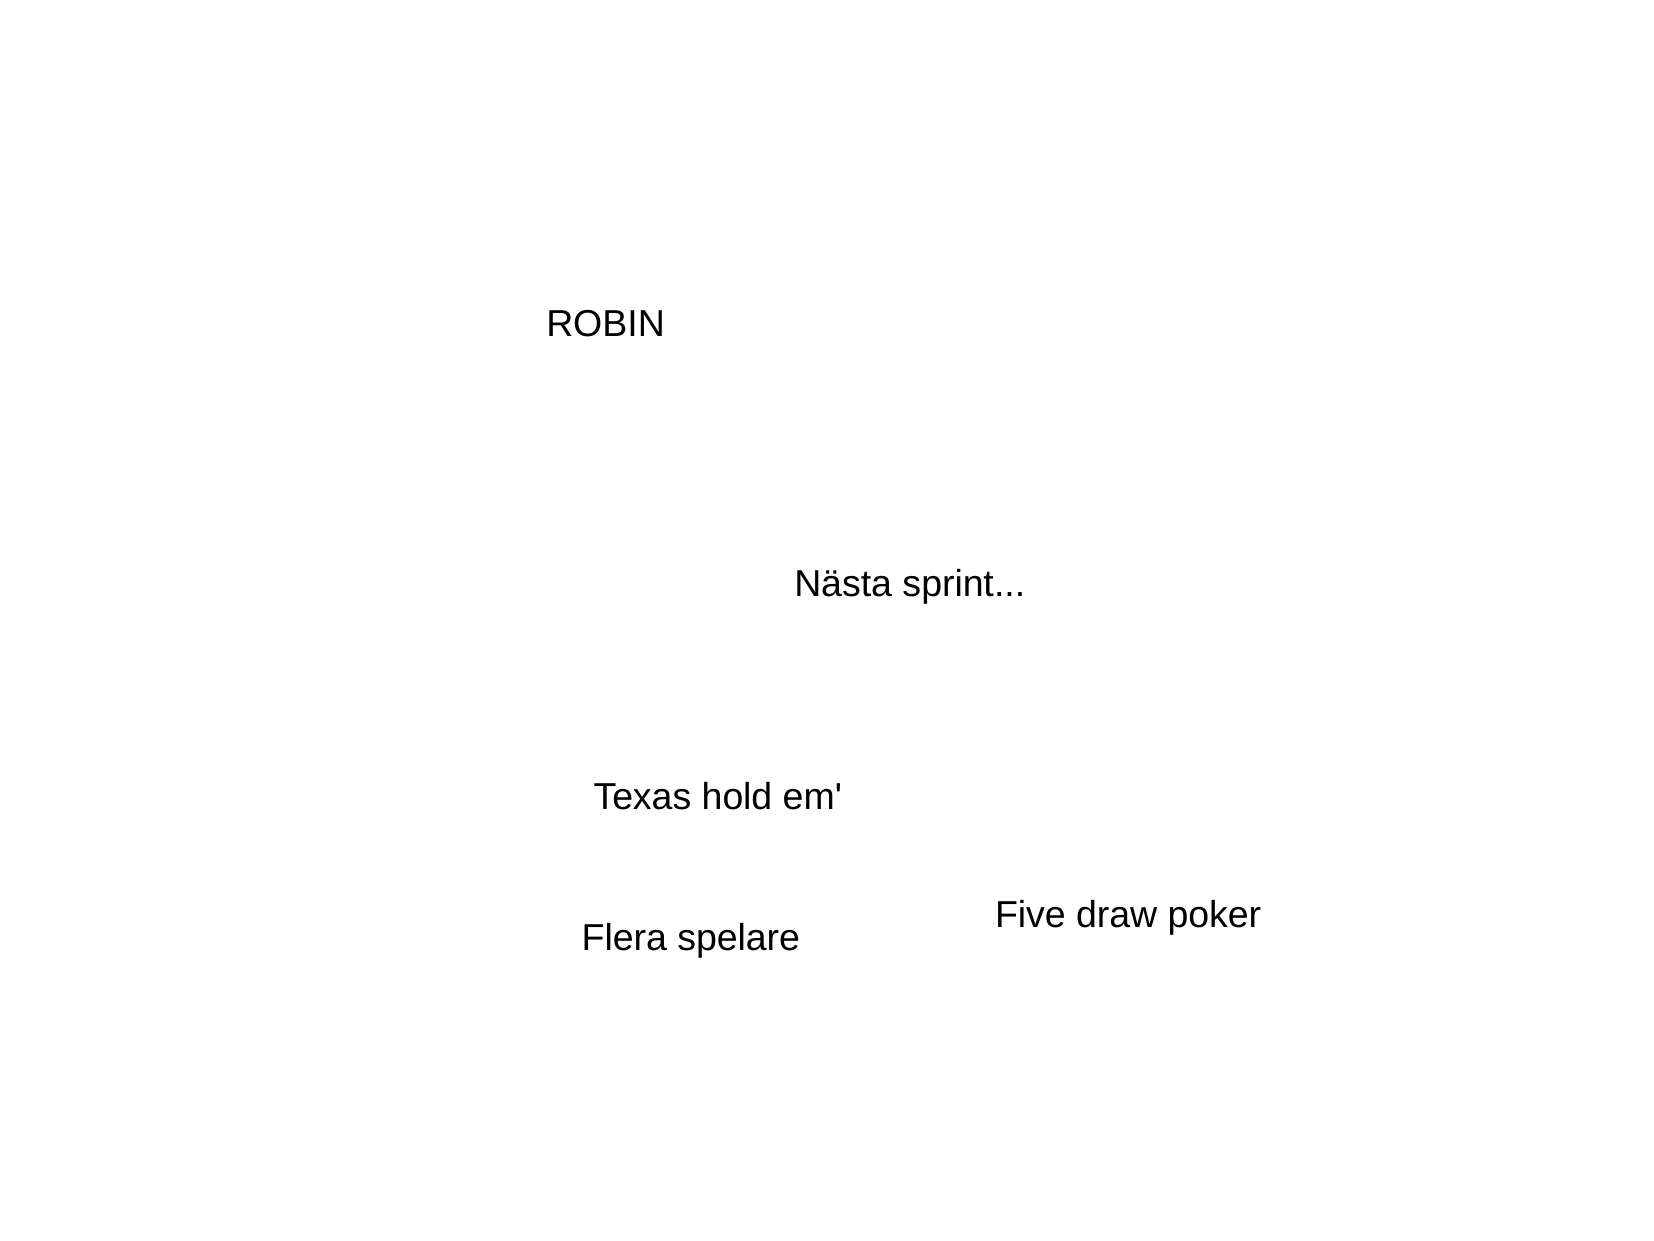

ROBIN
Nästa sprint...
Texas hold em'
Five draw poker
Flera spelare